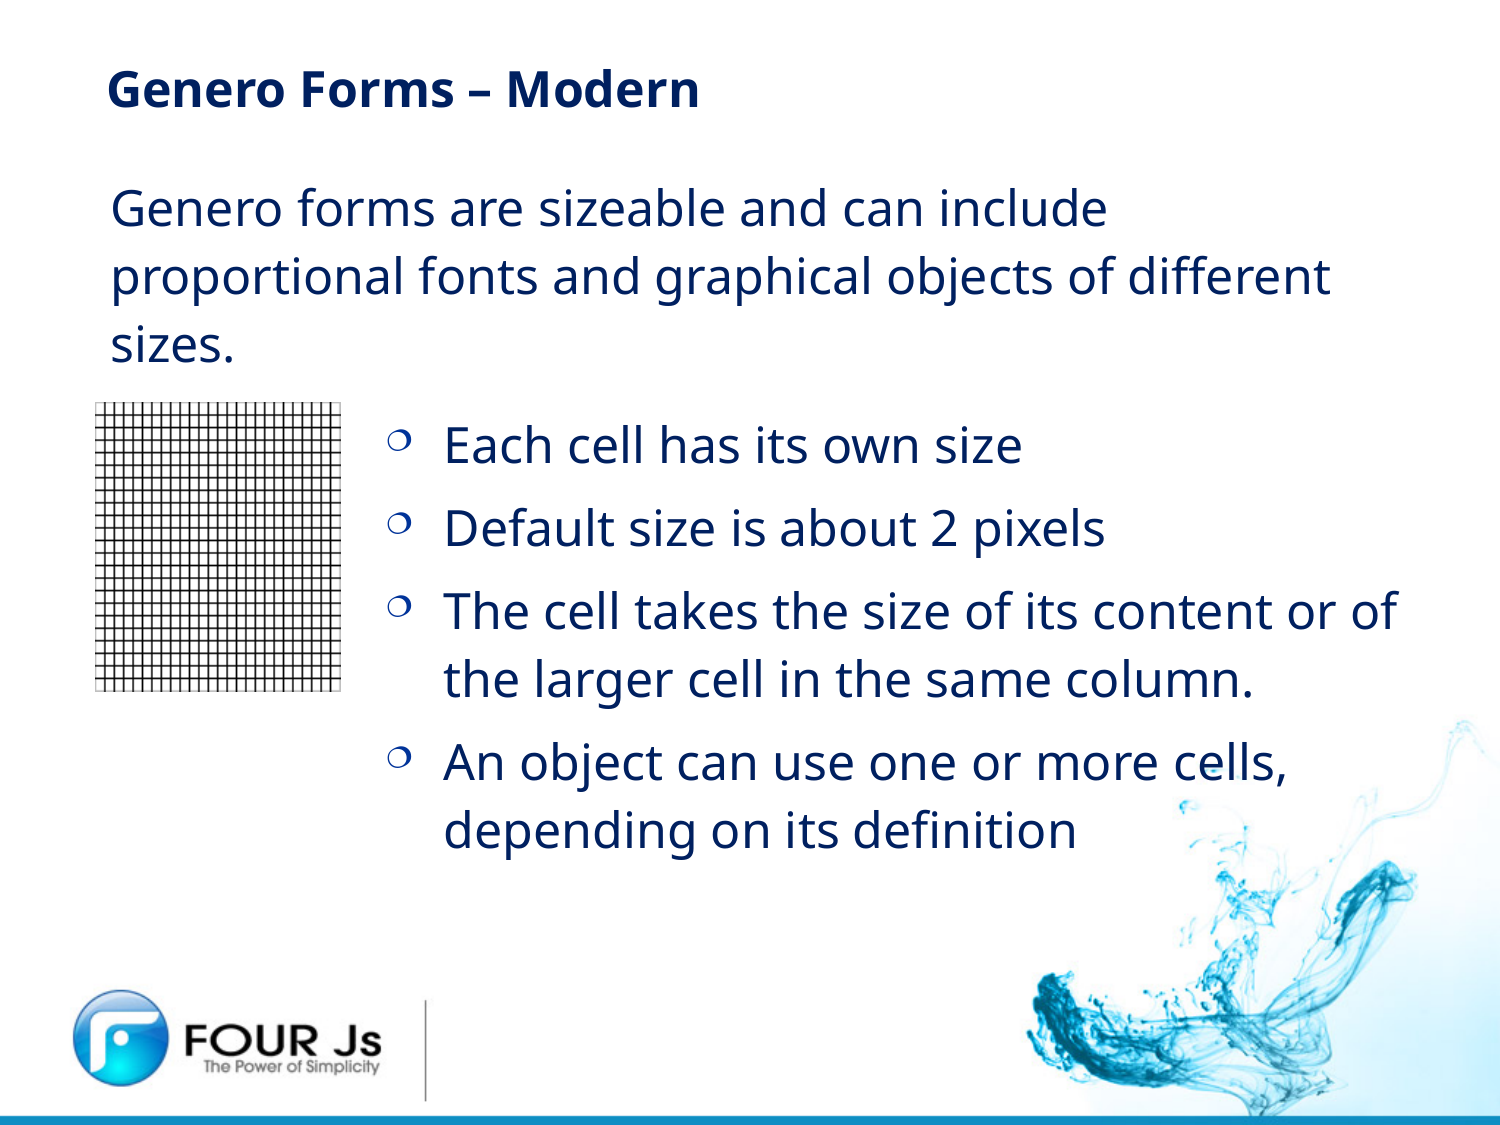

# Genero Forms – Modern
Genero forms are sizeable and can include proportional fonts and graphical objects of different sizes.
Each cell has its own size
Default size is about 2 pixels
The cell takes the size of its content or of the larger cell in the same column.
An object can use one or more cells, depending on its definition